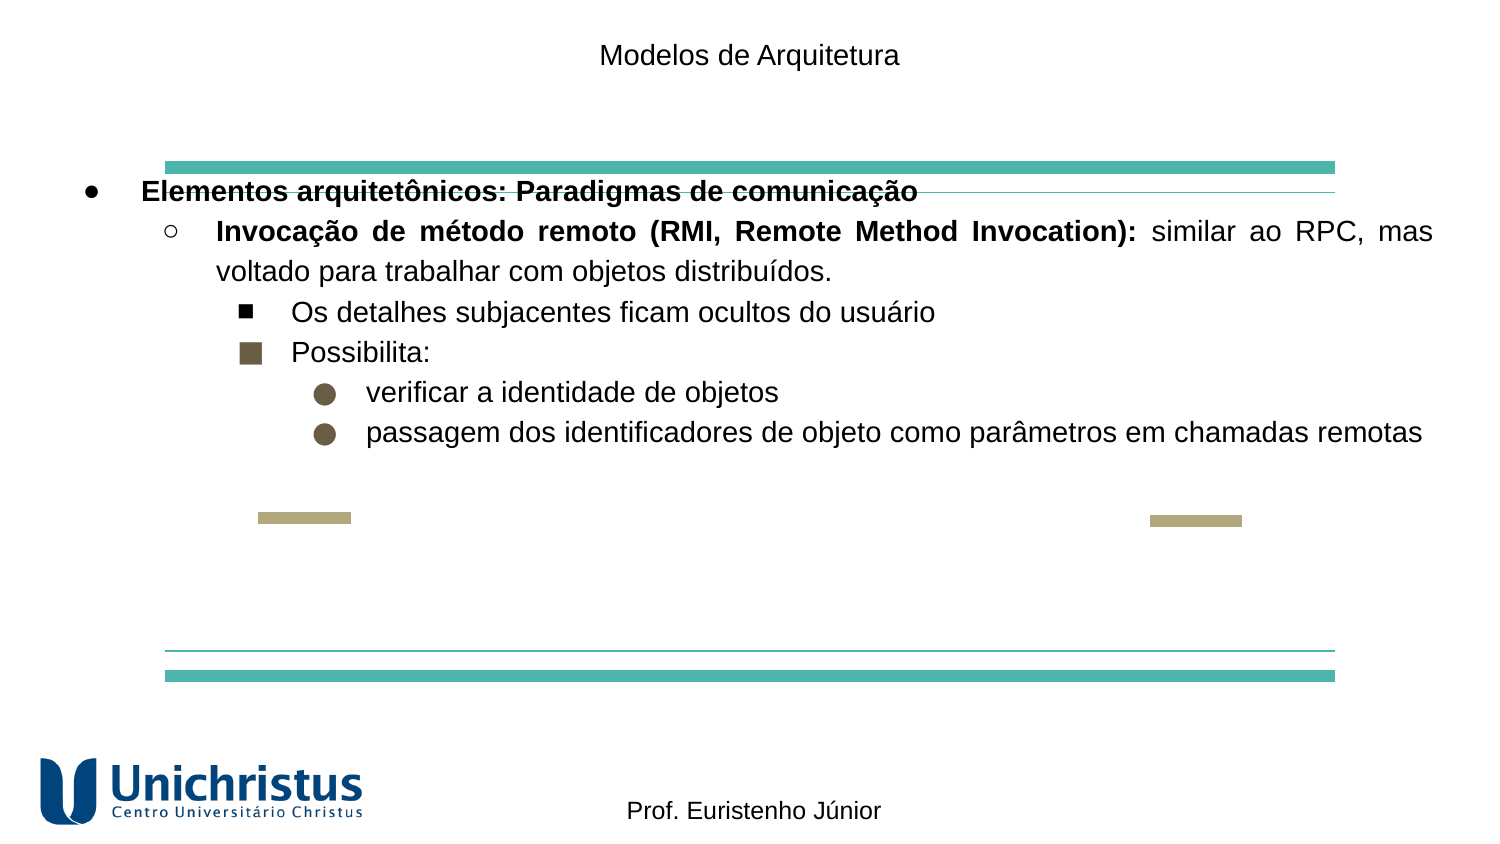

# Modelos de Arquitetura
Elementos arquitetônicos: Paradigmas de comunicação
Invocação de método remoto (RMI, Remote Method Invocation): similar ao RPC, mas voltado para trabalhar com objetos distribuídos.
Os detalhes subjacentes ficam ocultos do usuário
Possibilita:
verificar a identidade de objetos
passagem dos identificadores de objeto como parâmetros em chamadas remotas